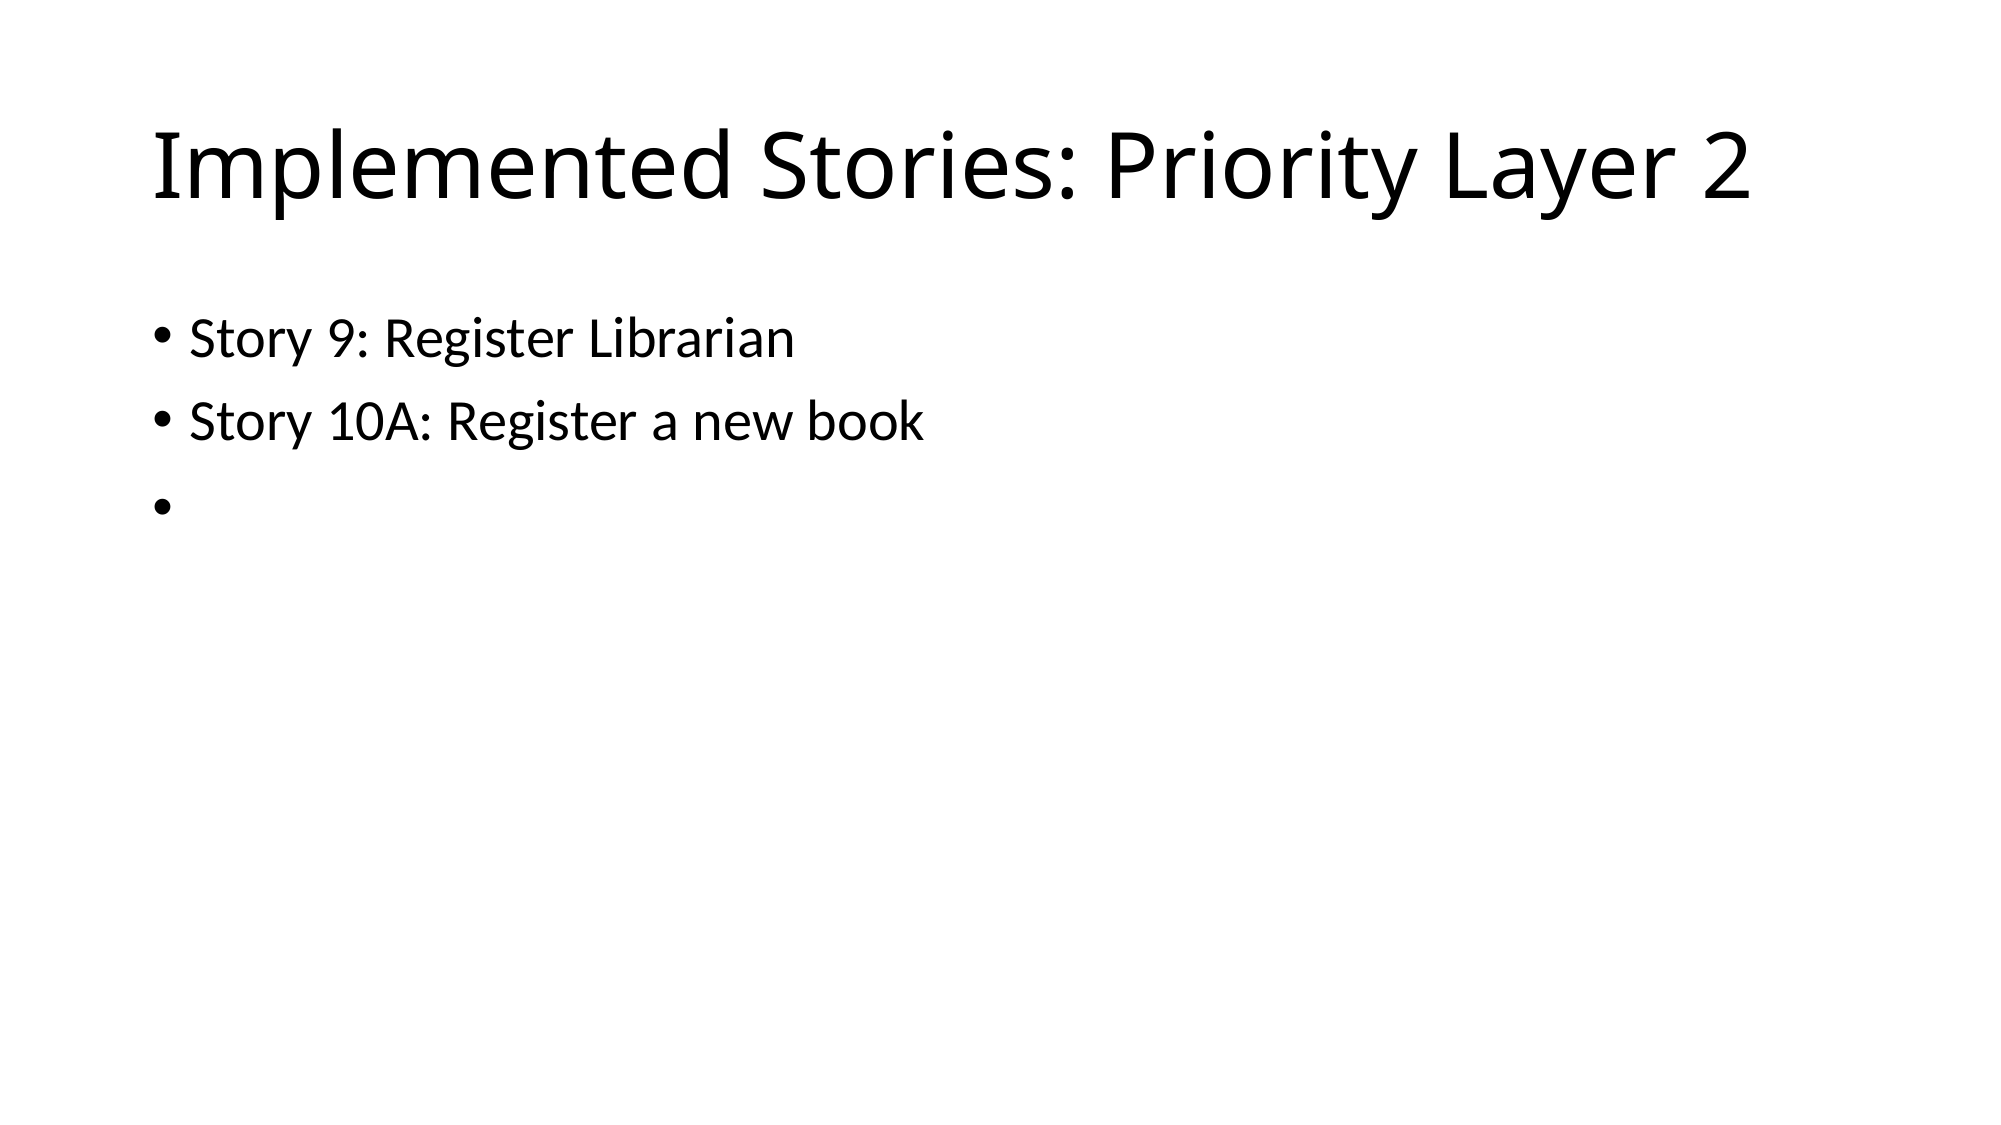

# Implemented Stories: Priority Layer 2
Story 9: Register Librarian
Story 10A: Register a new book